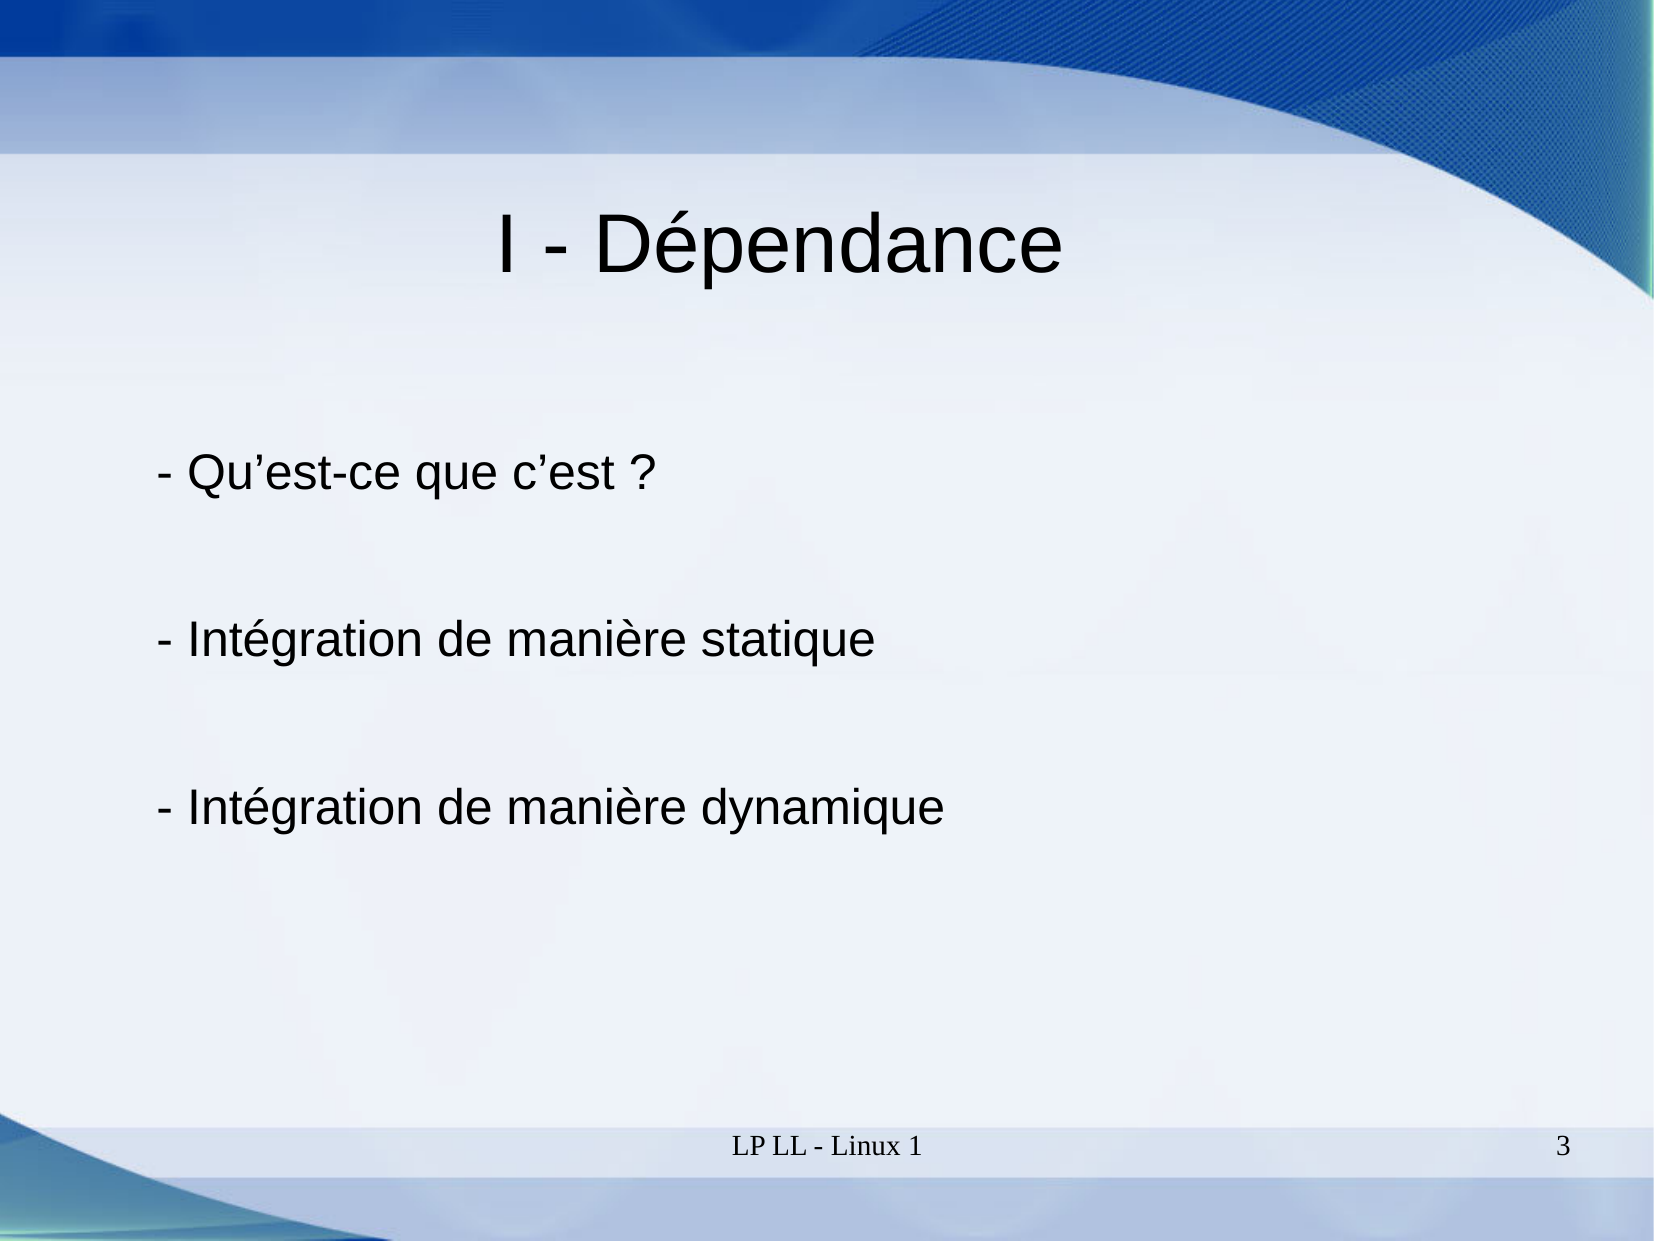

I - Dépendance
- Qu’est-ce que c’est ?
- Intégration de manière statique
- Intégration de manière dynamique
LP LL - Linux 1
3